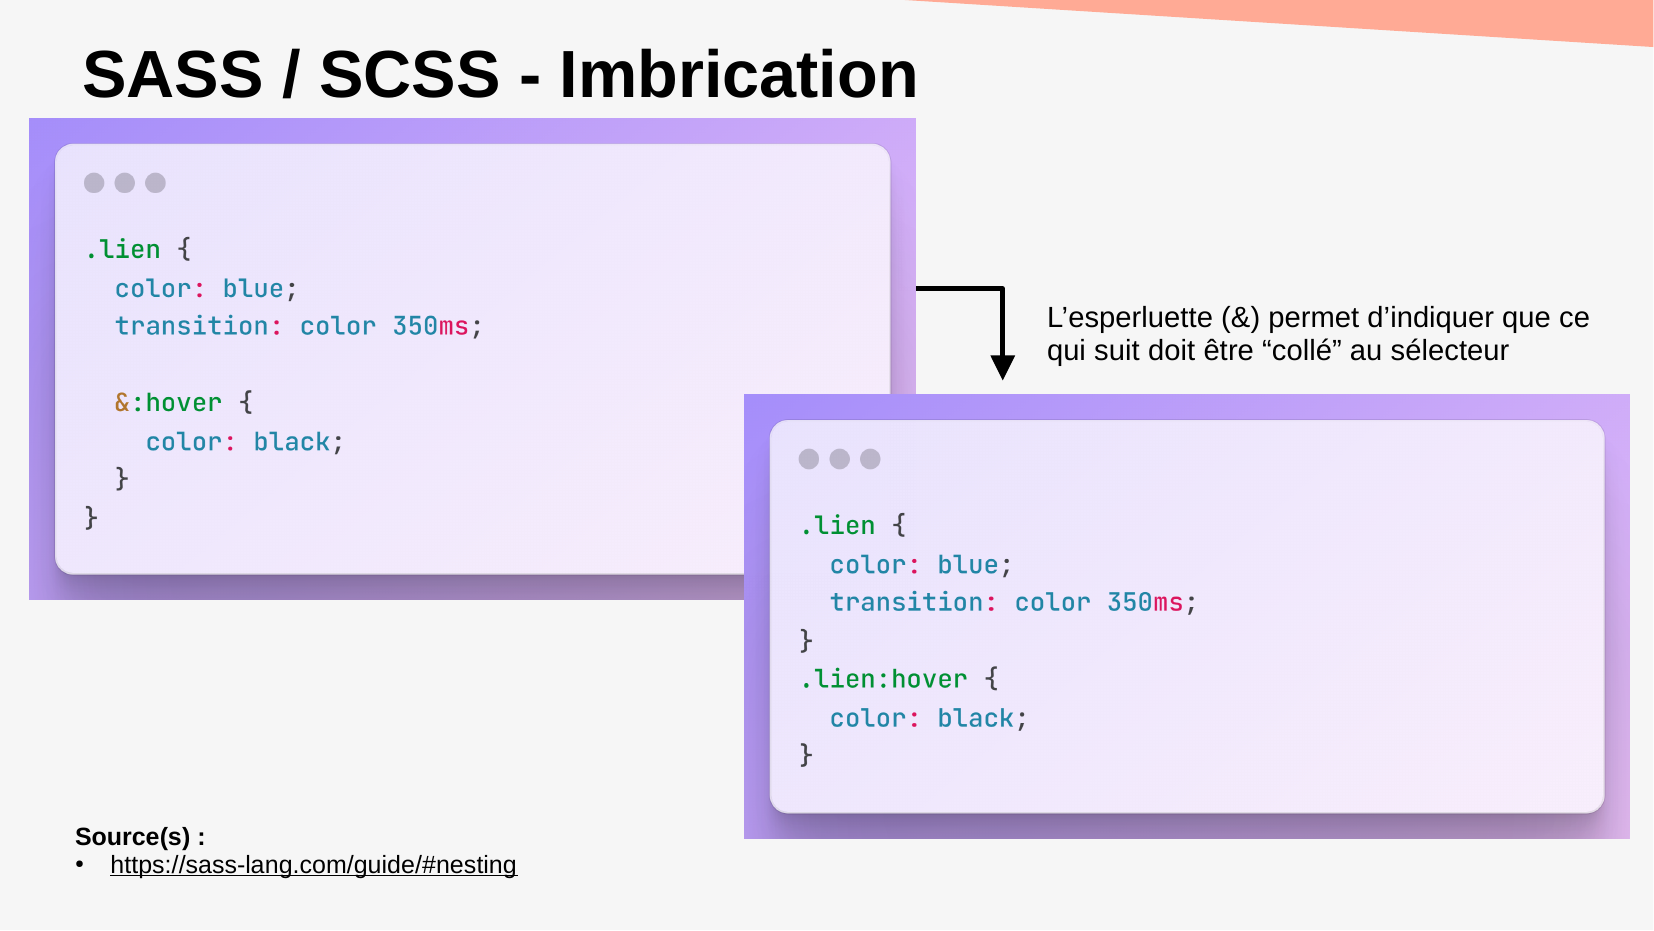

# SASS / SCSS - Imbrication
L’esperluette (&) permet d’indiquer que ce qui suit doit être “collé” au sélecteur
Source(s) :
https://sass-lang.com/guide/#nesting